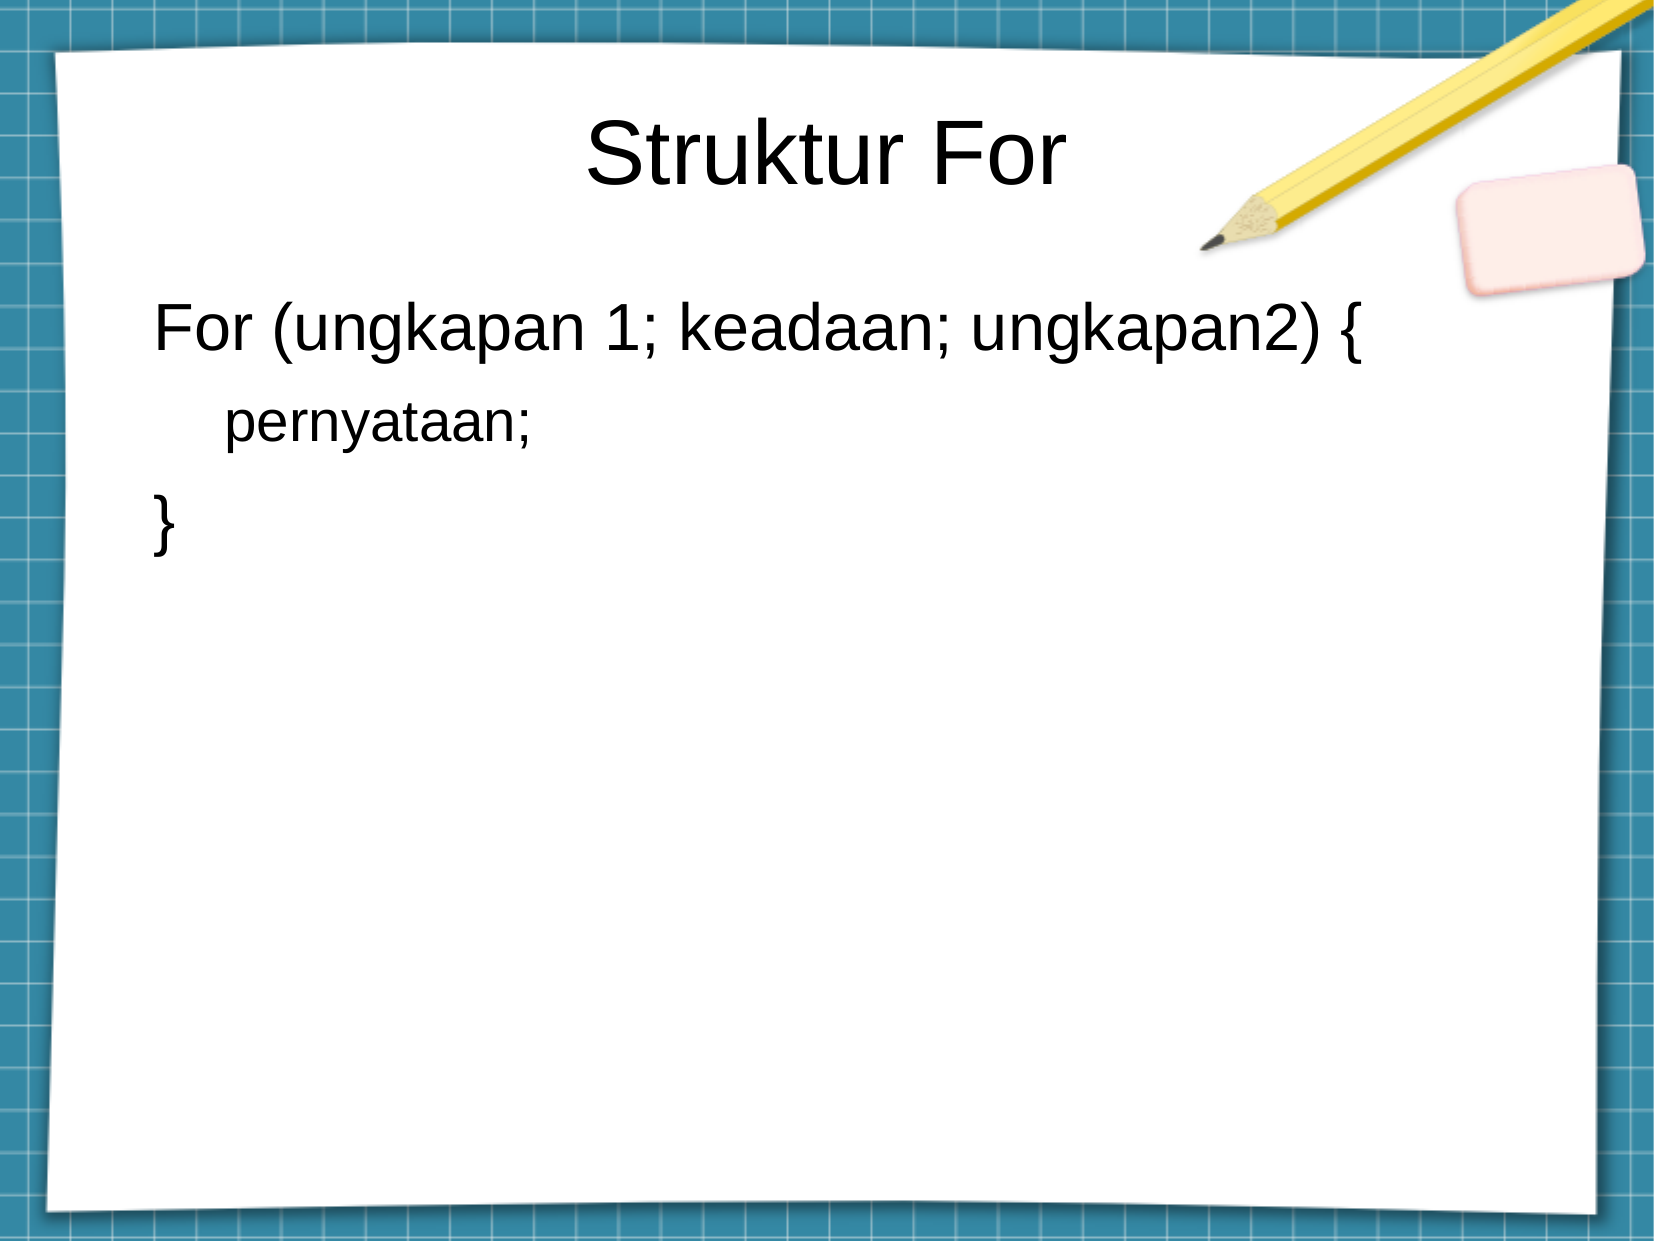

# Struktur For
For (ungkapan 1; keadaan; ungkapan2) {
pernyataan;
}